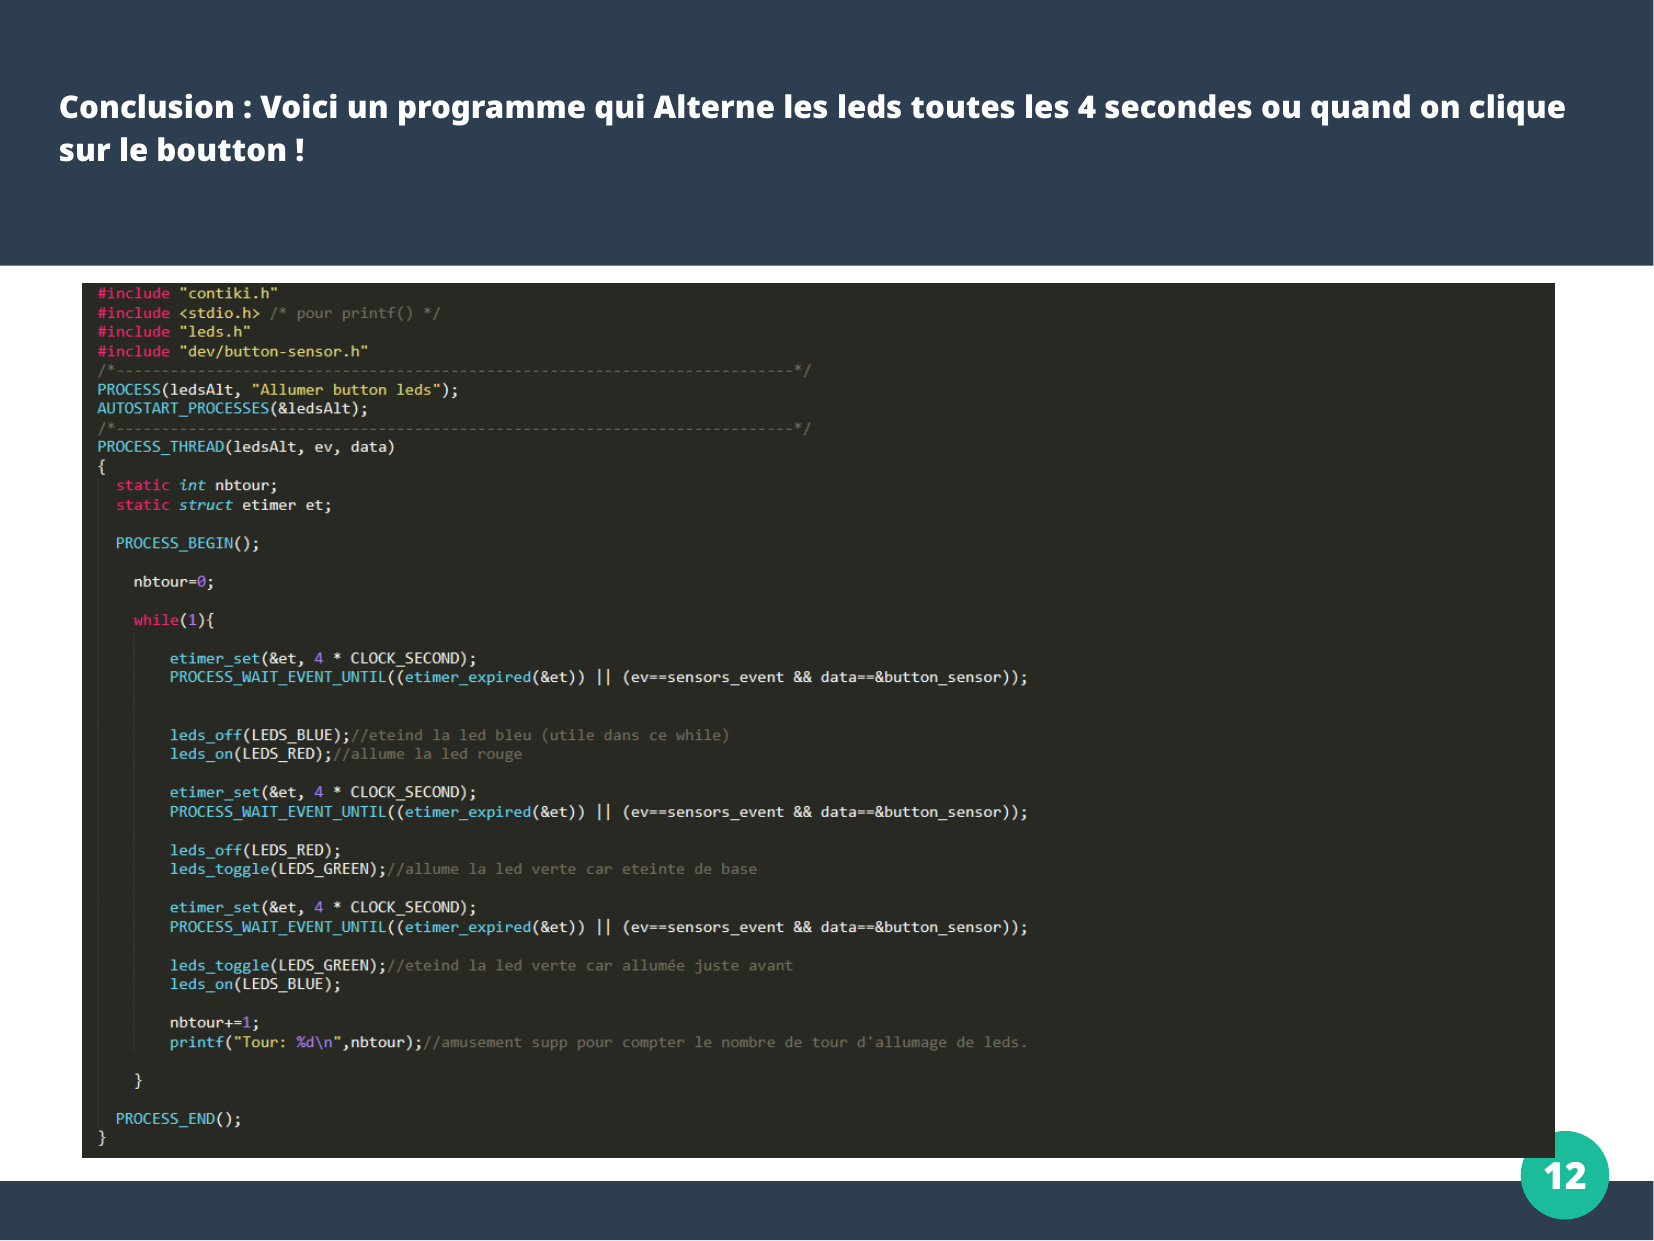

# Conclusion : Voici un programme qui Alterne les leds toutes les 4 secondes ou quand on clique sur le boutton !
12